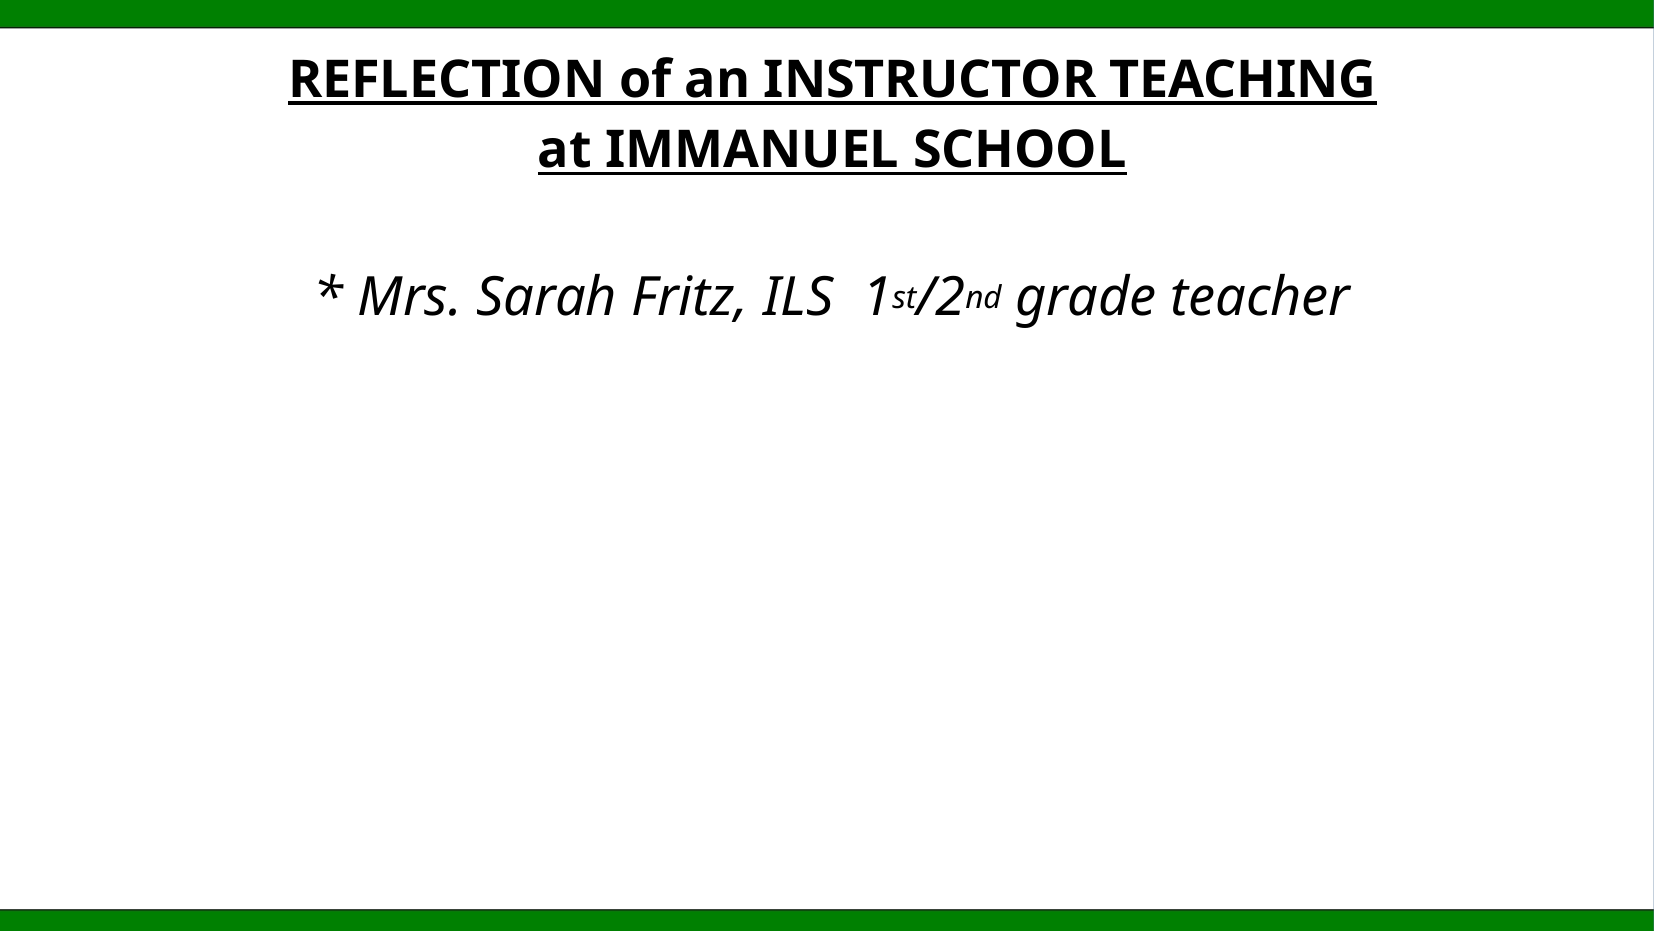

REFLECTION of an INSTRUCTOR TEACHING
at IMMANUEL SCHOOL
* Mrs. Sarah Fritz, ILS 1st/2nd grade teacher